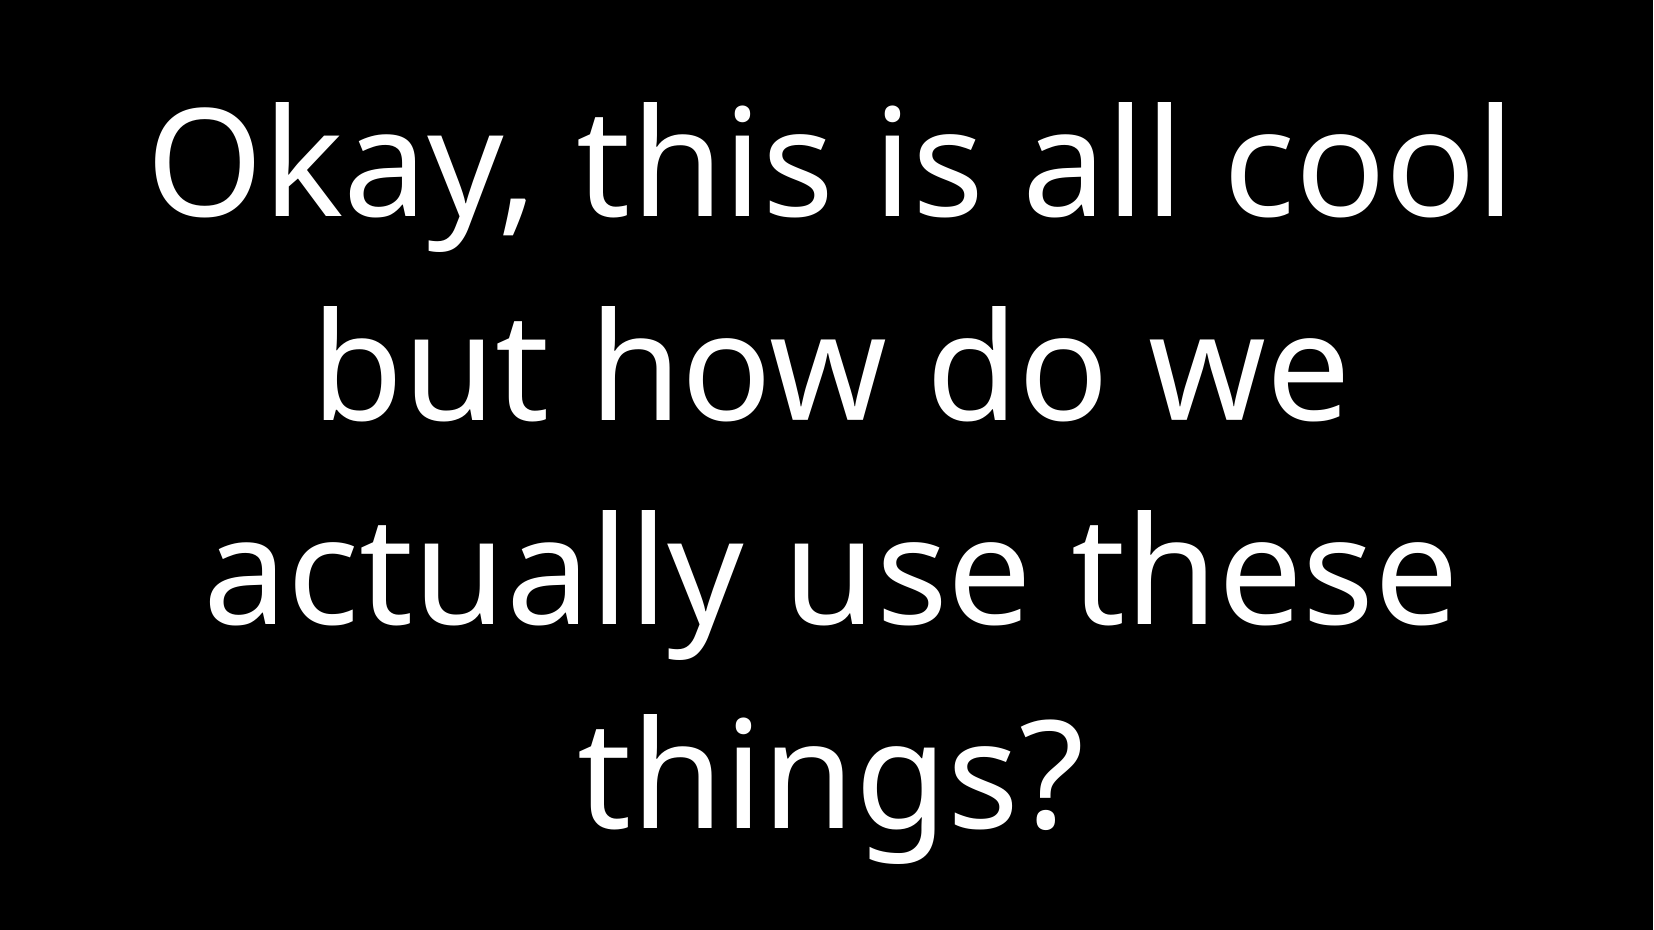

# Okay, this is all cool but how do we actually use these things?